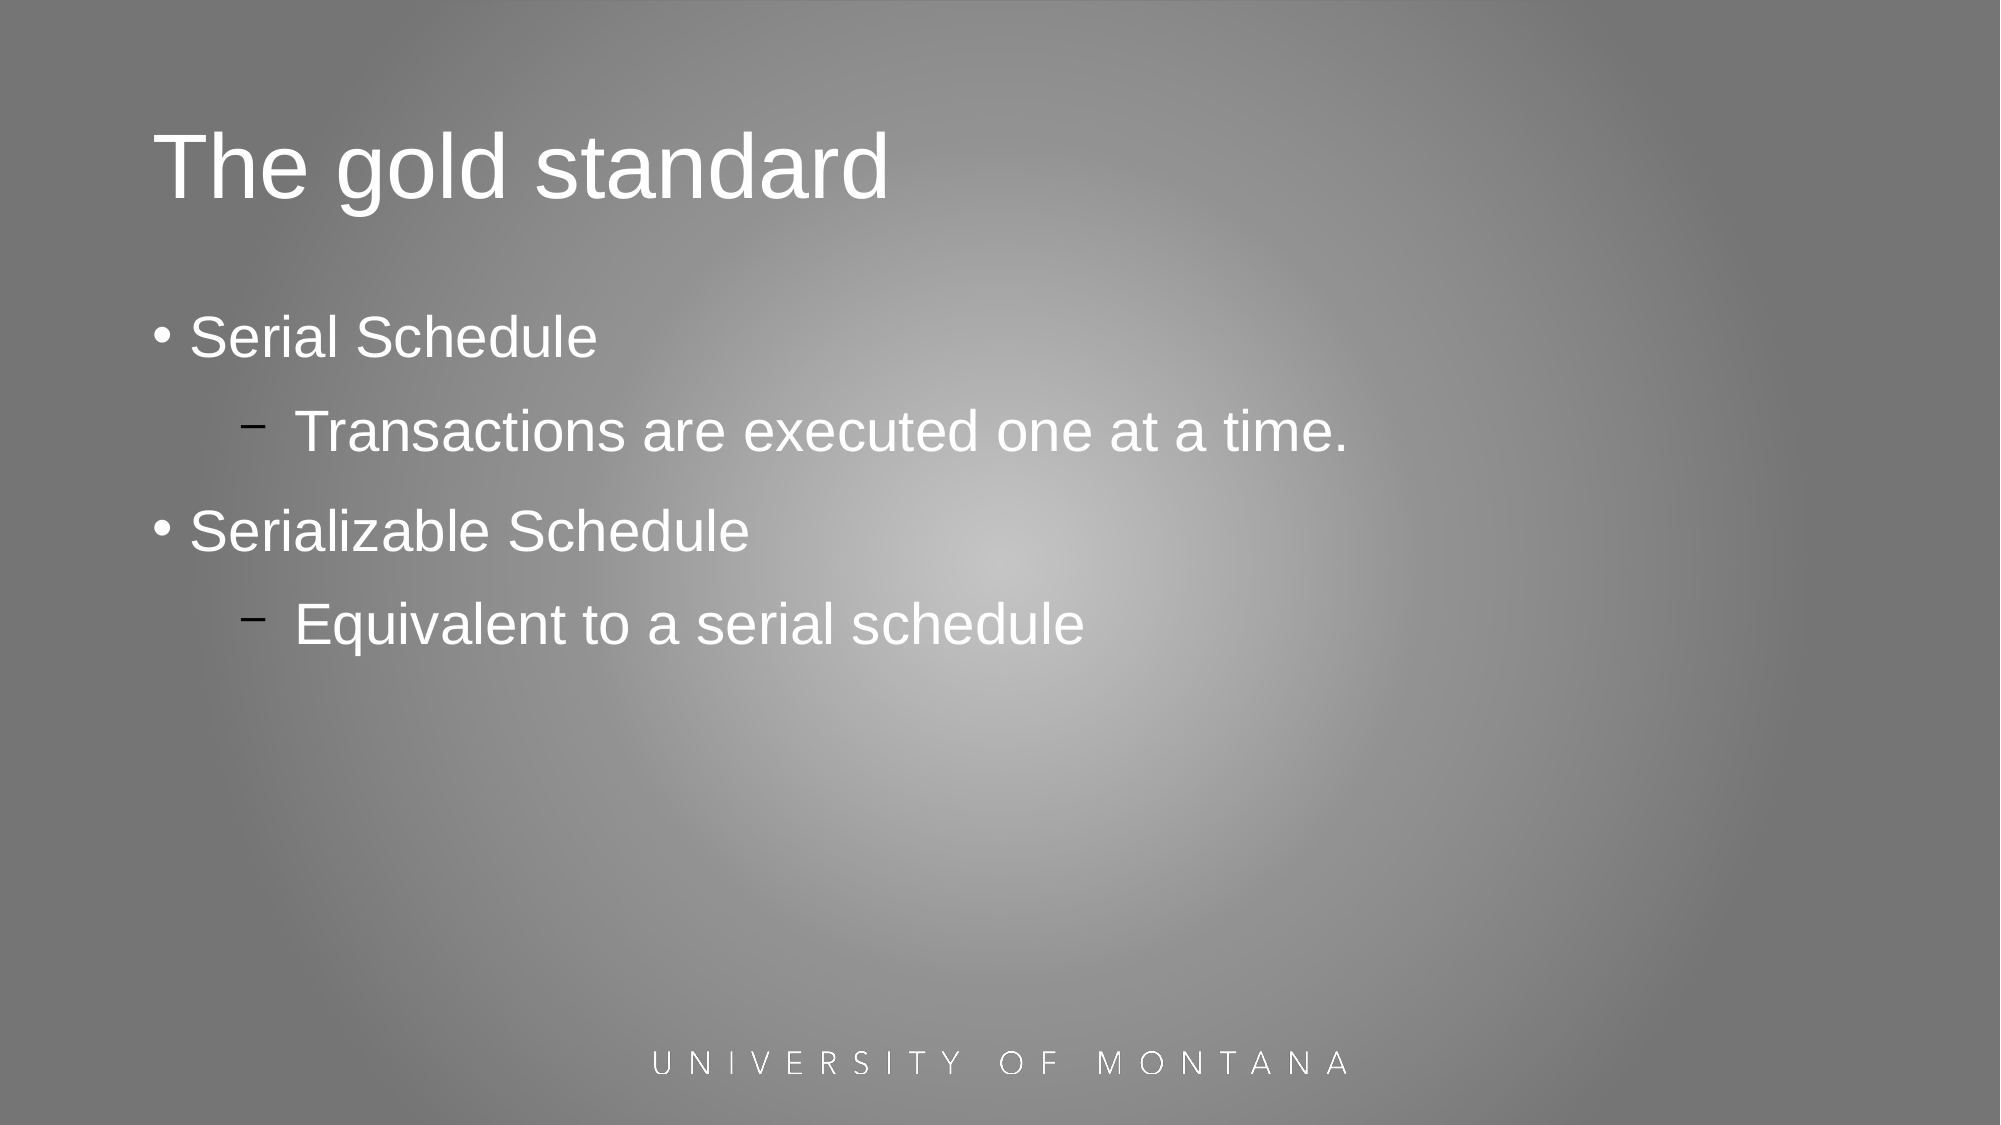

# The gold standard
Serial Schedule
Transactions are executed one at a time.
Serializable Schedule
Equivalent to a serial schedule